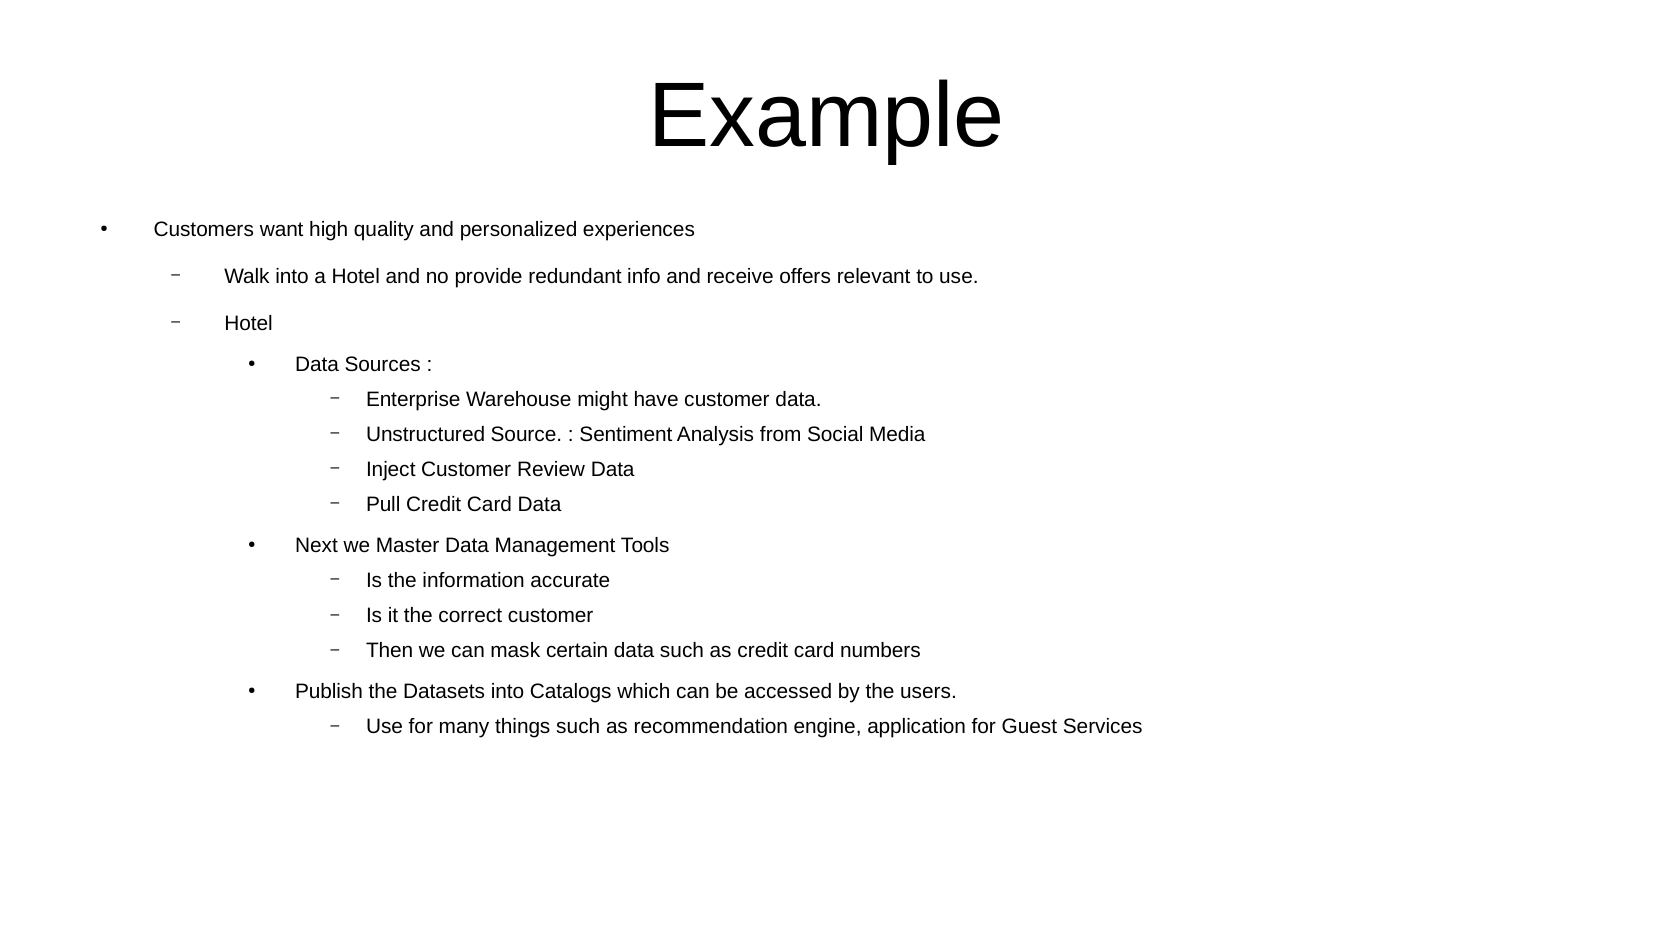

# Example
Customers want high quality and personalized experiences
Walk into a Hotel and no provide redundant info and receive offers relevant to use.
Hotel
Data Sources :
Enterprise Warehouse might have customer data.
Unstructured Source. : Sentiment Analysis from Social Media
Inject Customer Review Data
Pull Credit Card Data
Next we Master Data Management Tools
Is the information accurate
Is it the correct customer
Then we can mask certain data such as credit card numbers
Publish the Datasets into Catalogs which can be accessed by the users.
Use for many things such as recommendation engine, application for Guest Services